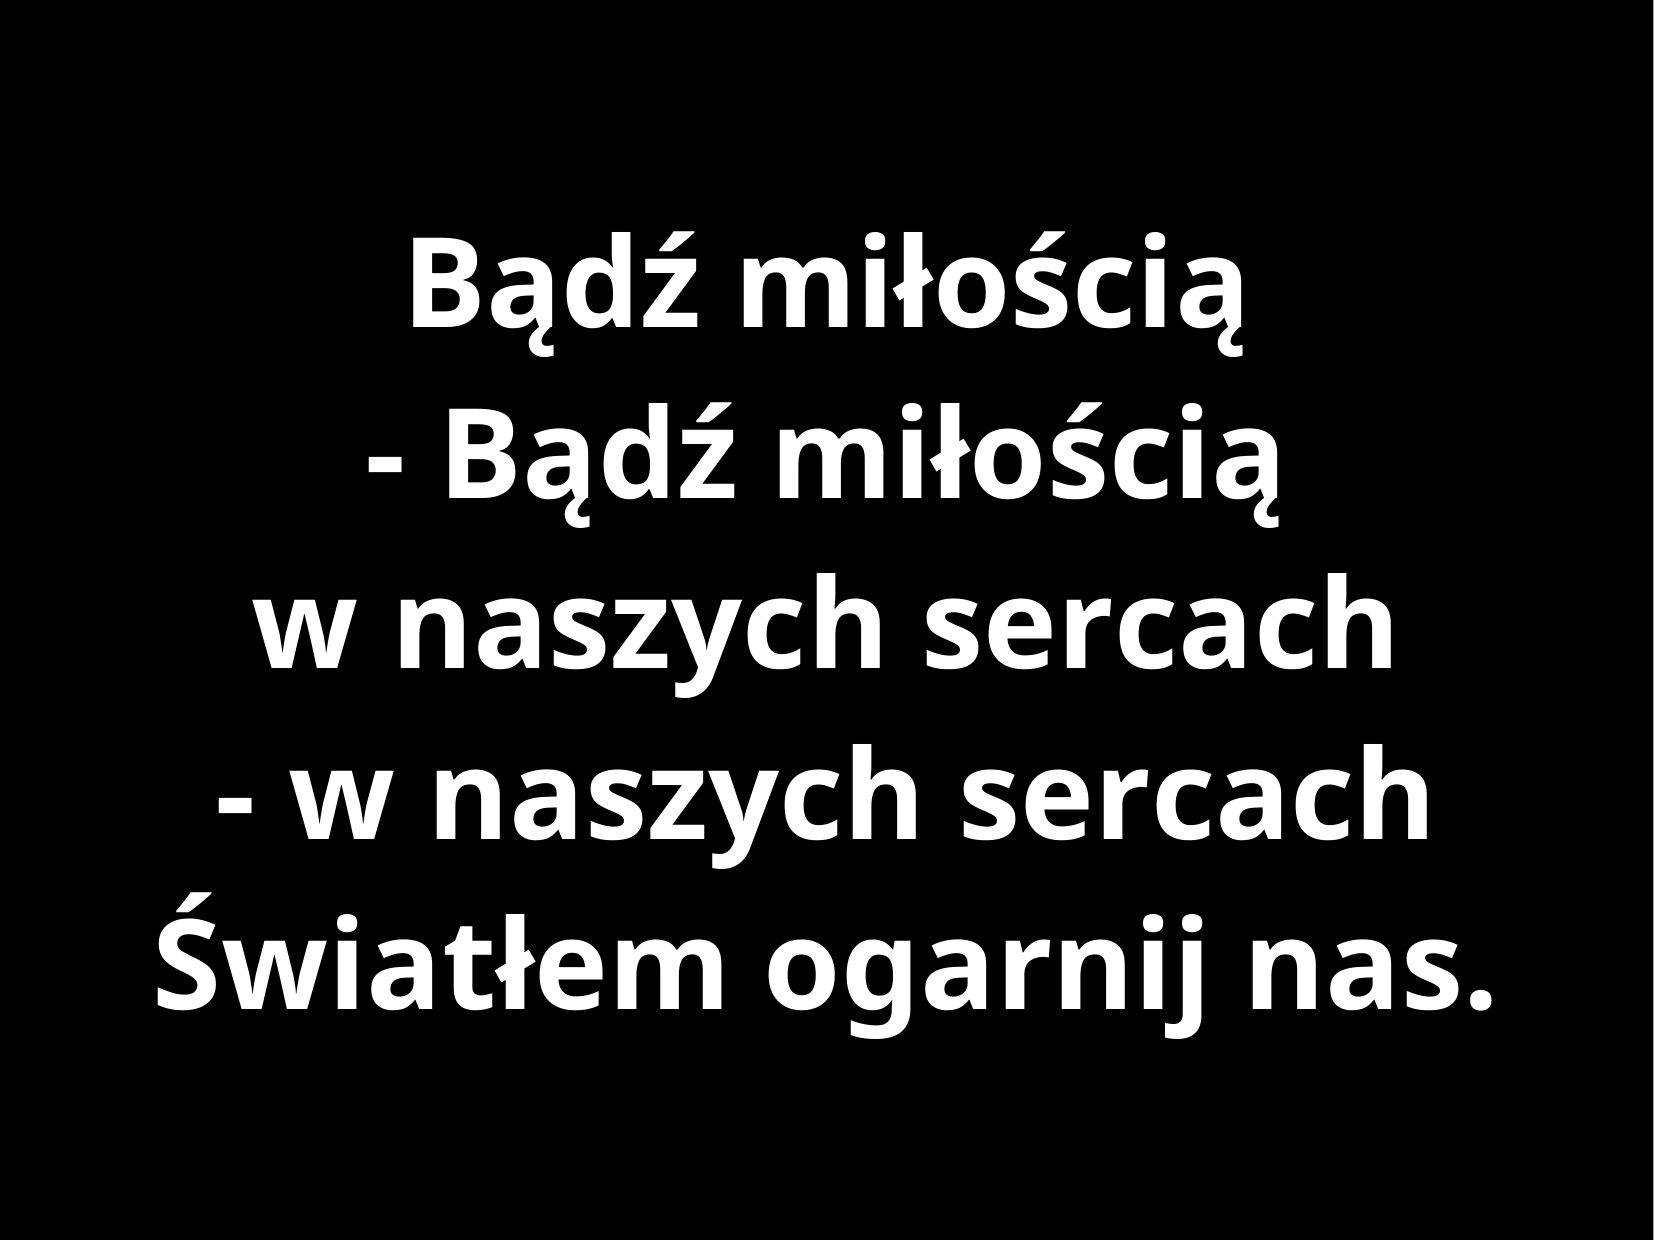

# Bądź miłością - Bądź miłością w naszych sercach - w naszych sercach Światłem ogarnij nas.